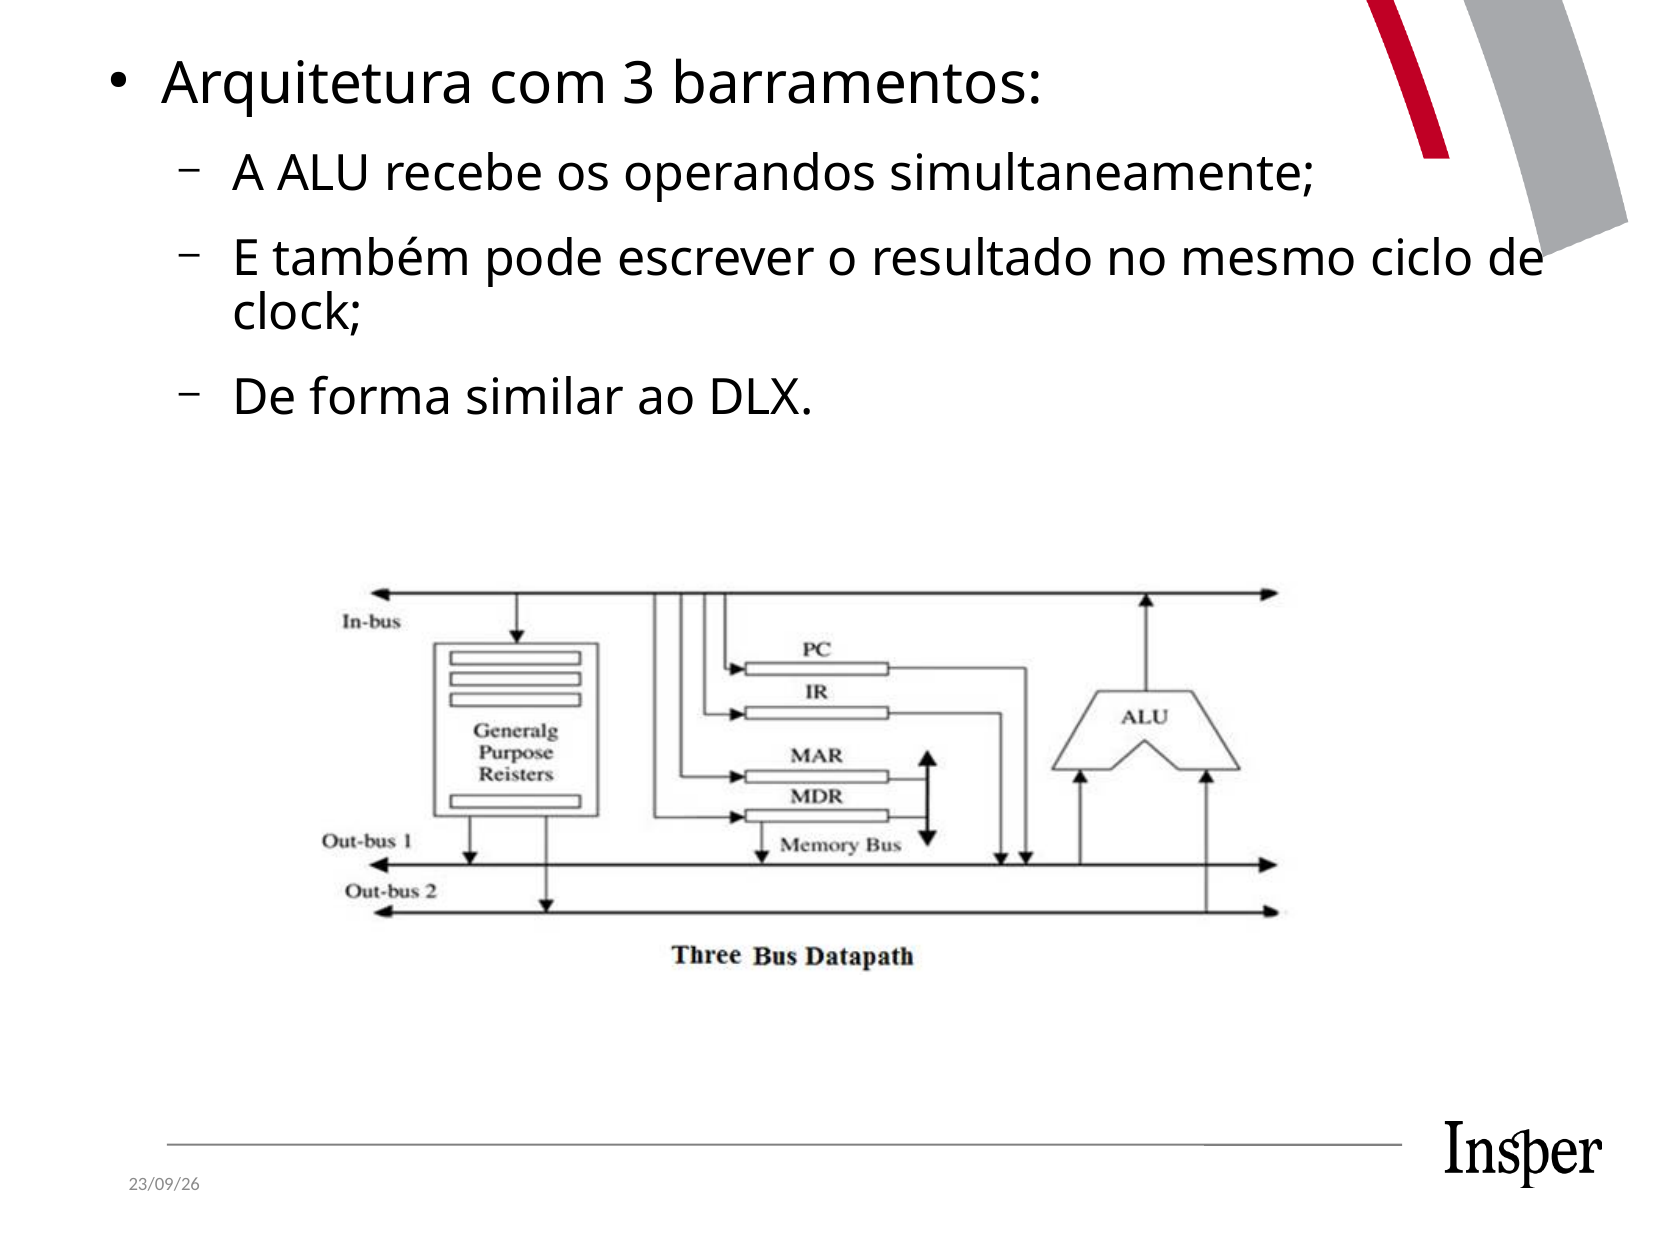

# Arquitetura com 3 barramentos:
A ALU recebe os operandos simultaneamente;
E também pode escrever o resultado no mesmo ciclo de clock;
De forma similar ao DLX.